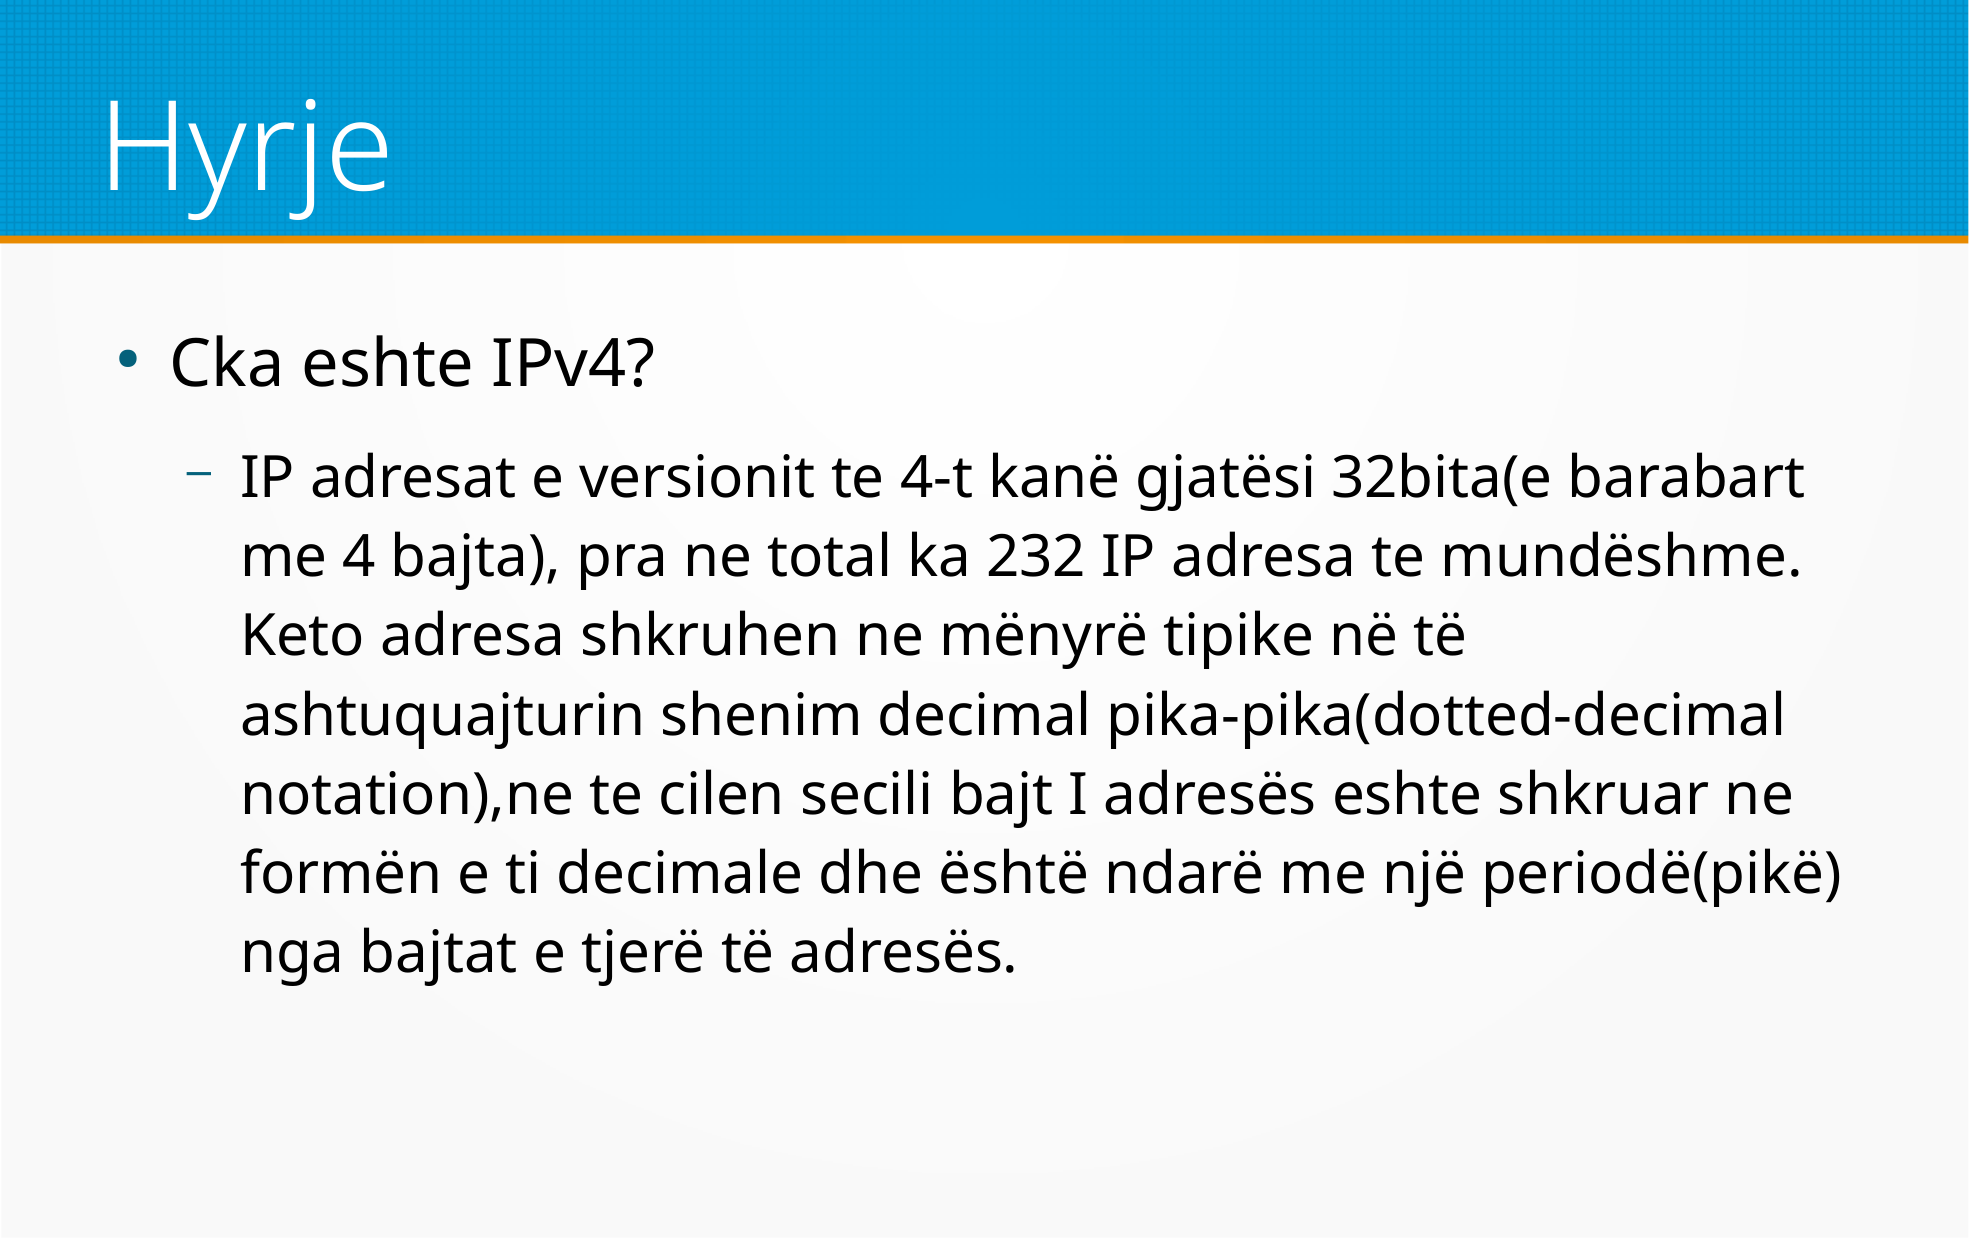

# Hyrje
Cka eshte IPv4?
IP adresat e versionit te 4-t kanë gjatësi 32bita(e barabart me 4 bajta), pra ne total ka 232 IP adresa te mundëshme. Keto adresa shkruhen ne mënyrë tipike në të ashtuquajturin shenim decimal pika-pika(dotted-decimal notation),ne te cilen secili bajt I adresës eshte shkruar ne formën e ti decimale dhe është ndarë me një periodë(pikë) nga bajtat e tjerë të adresës.